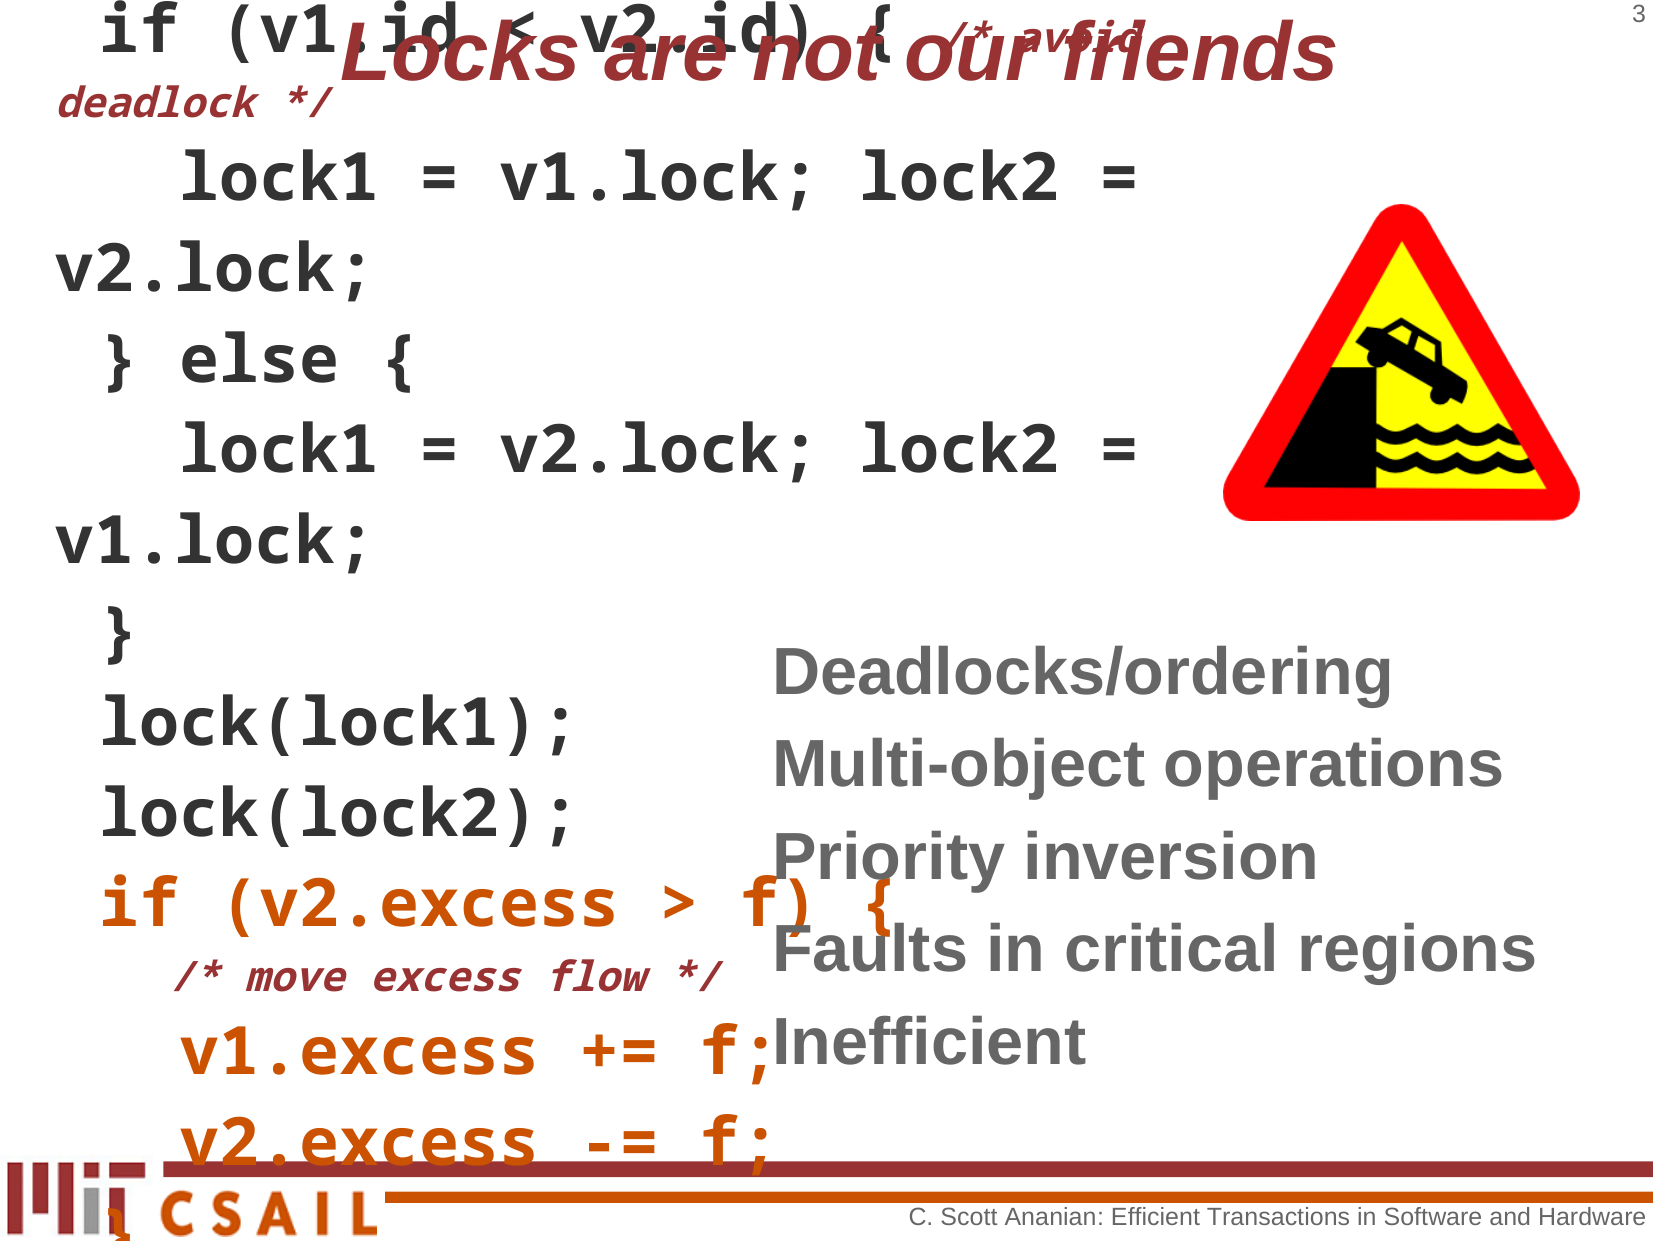

Locks are not our friends
# void pushFlow(Vertex v1, Vertex v2, double flow) {
 lock_t lock1, lock2;
 if (v1.id < v2.id) { /* avoid deadlock */
 lock1 = v1.lock; lock2 = v2.lock;
 } else {
 lock1 = v2.lock; lock2 = v1.lock;
 }
 lock(lock1);
 lock(lock2);
 if (v2.excess > f) {
 /* move excess flow */
 v1.excess += f;
 v2.excess -= f;
 }
 unlock(lock2);
 unlock(lock1);
}
Deadlocks/ordering
Multi-object operations
Priority inversion
Faults in critical regions
Inefficient